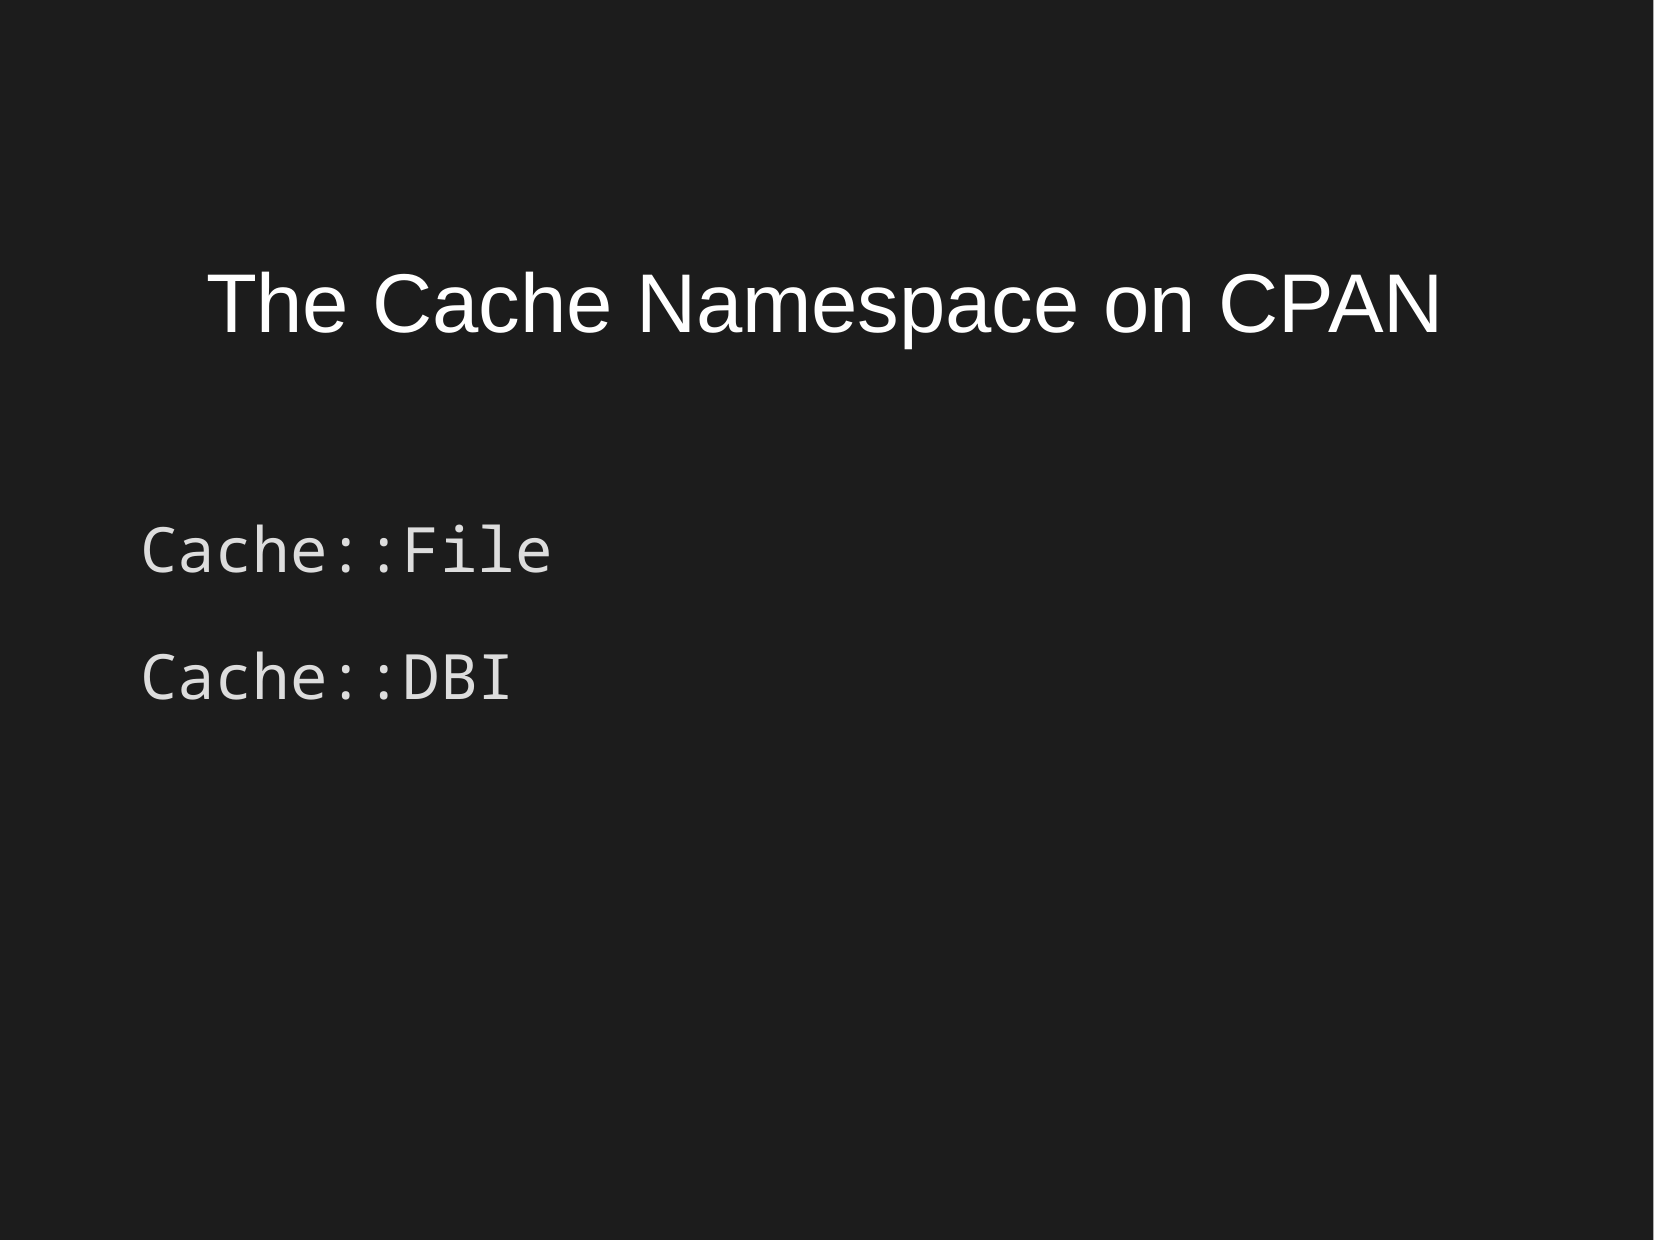

The Cache Namespace on CPAN
Cache::File
Cache::DBI